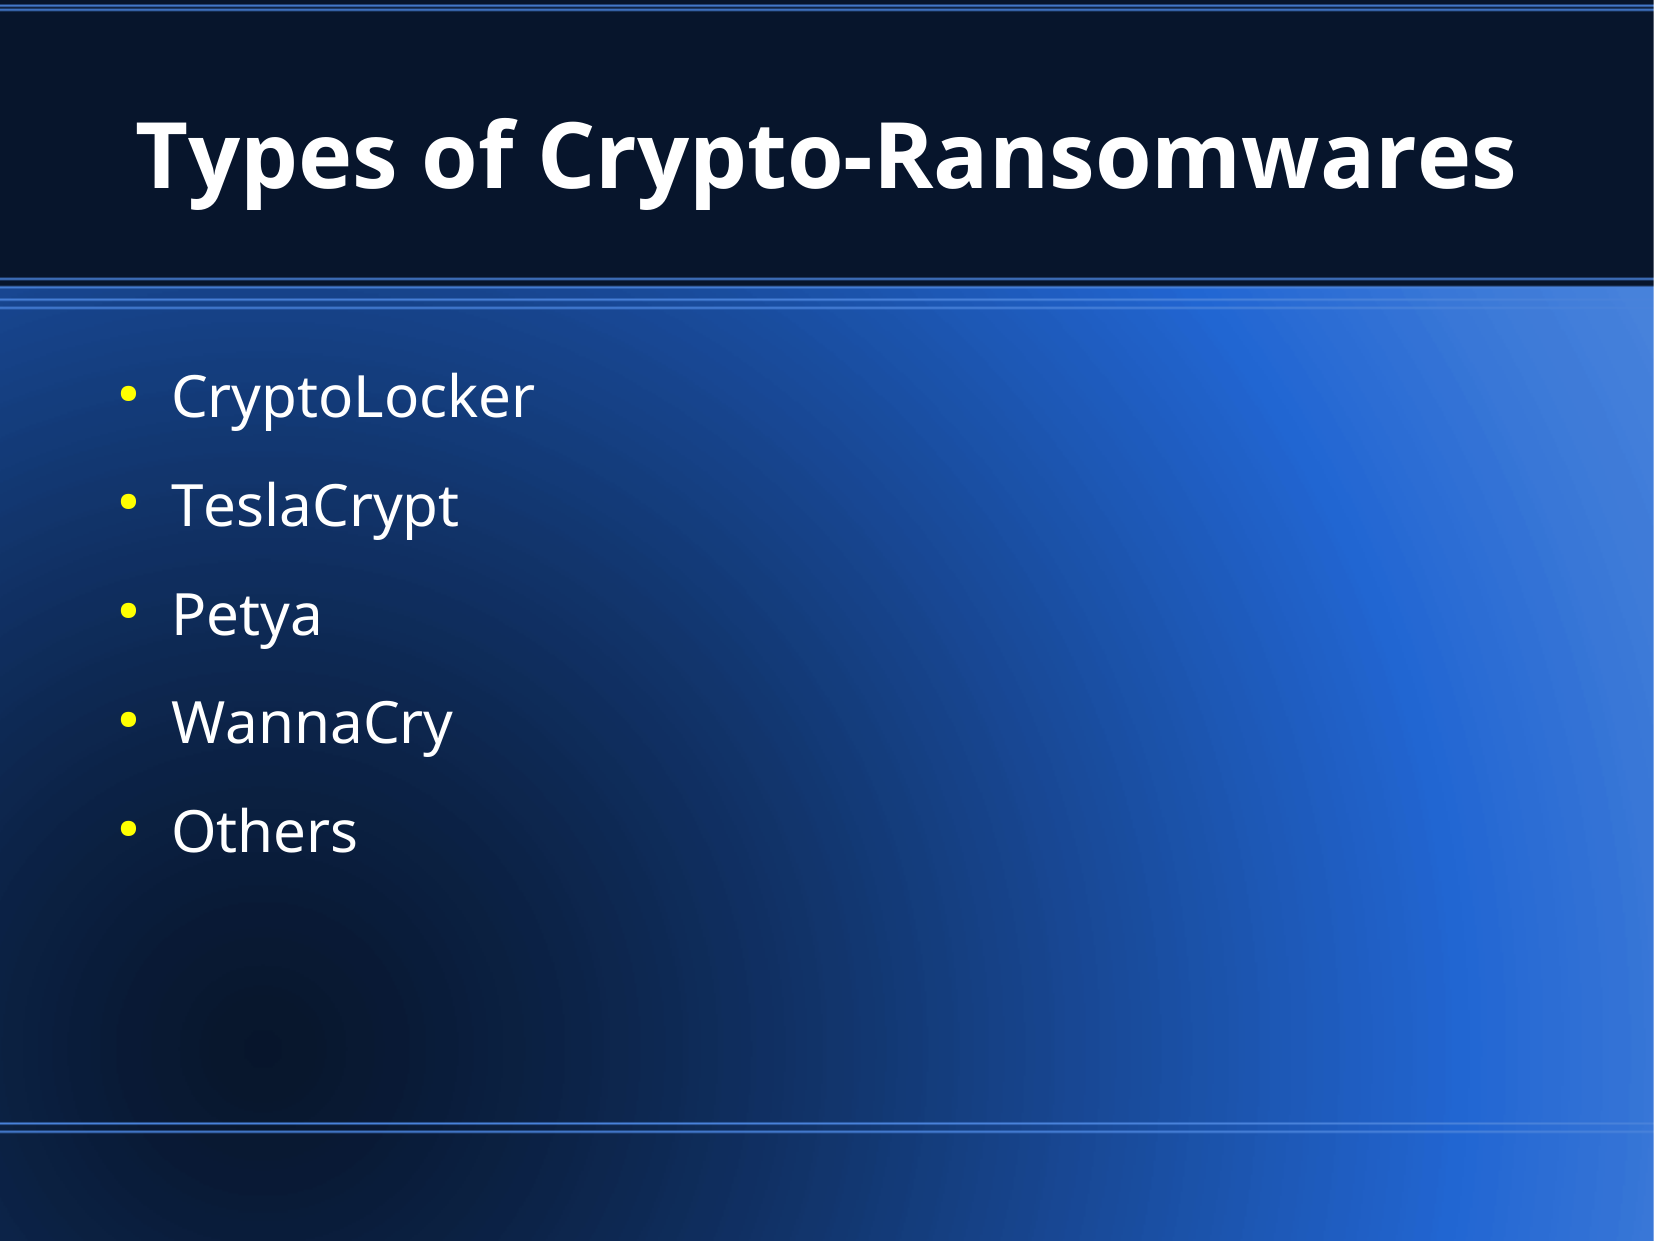

# Types of Crypto-Ransomwares
CryptoLocker
TeslaCrypt
Petya
WannaCry
Others